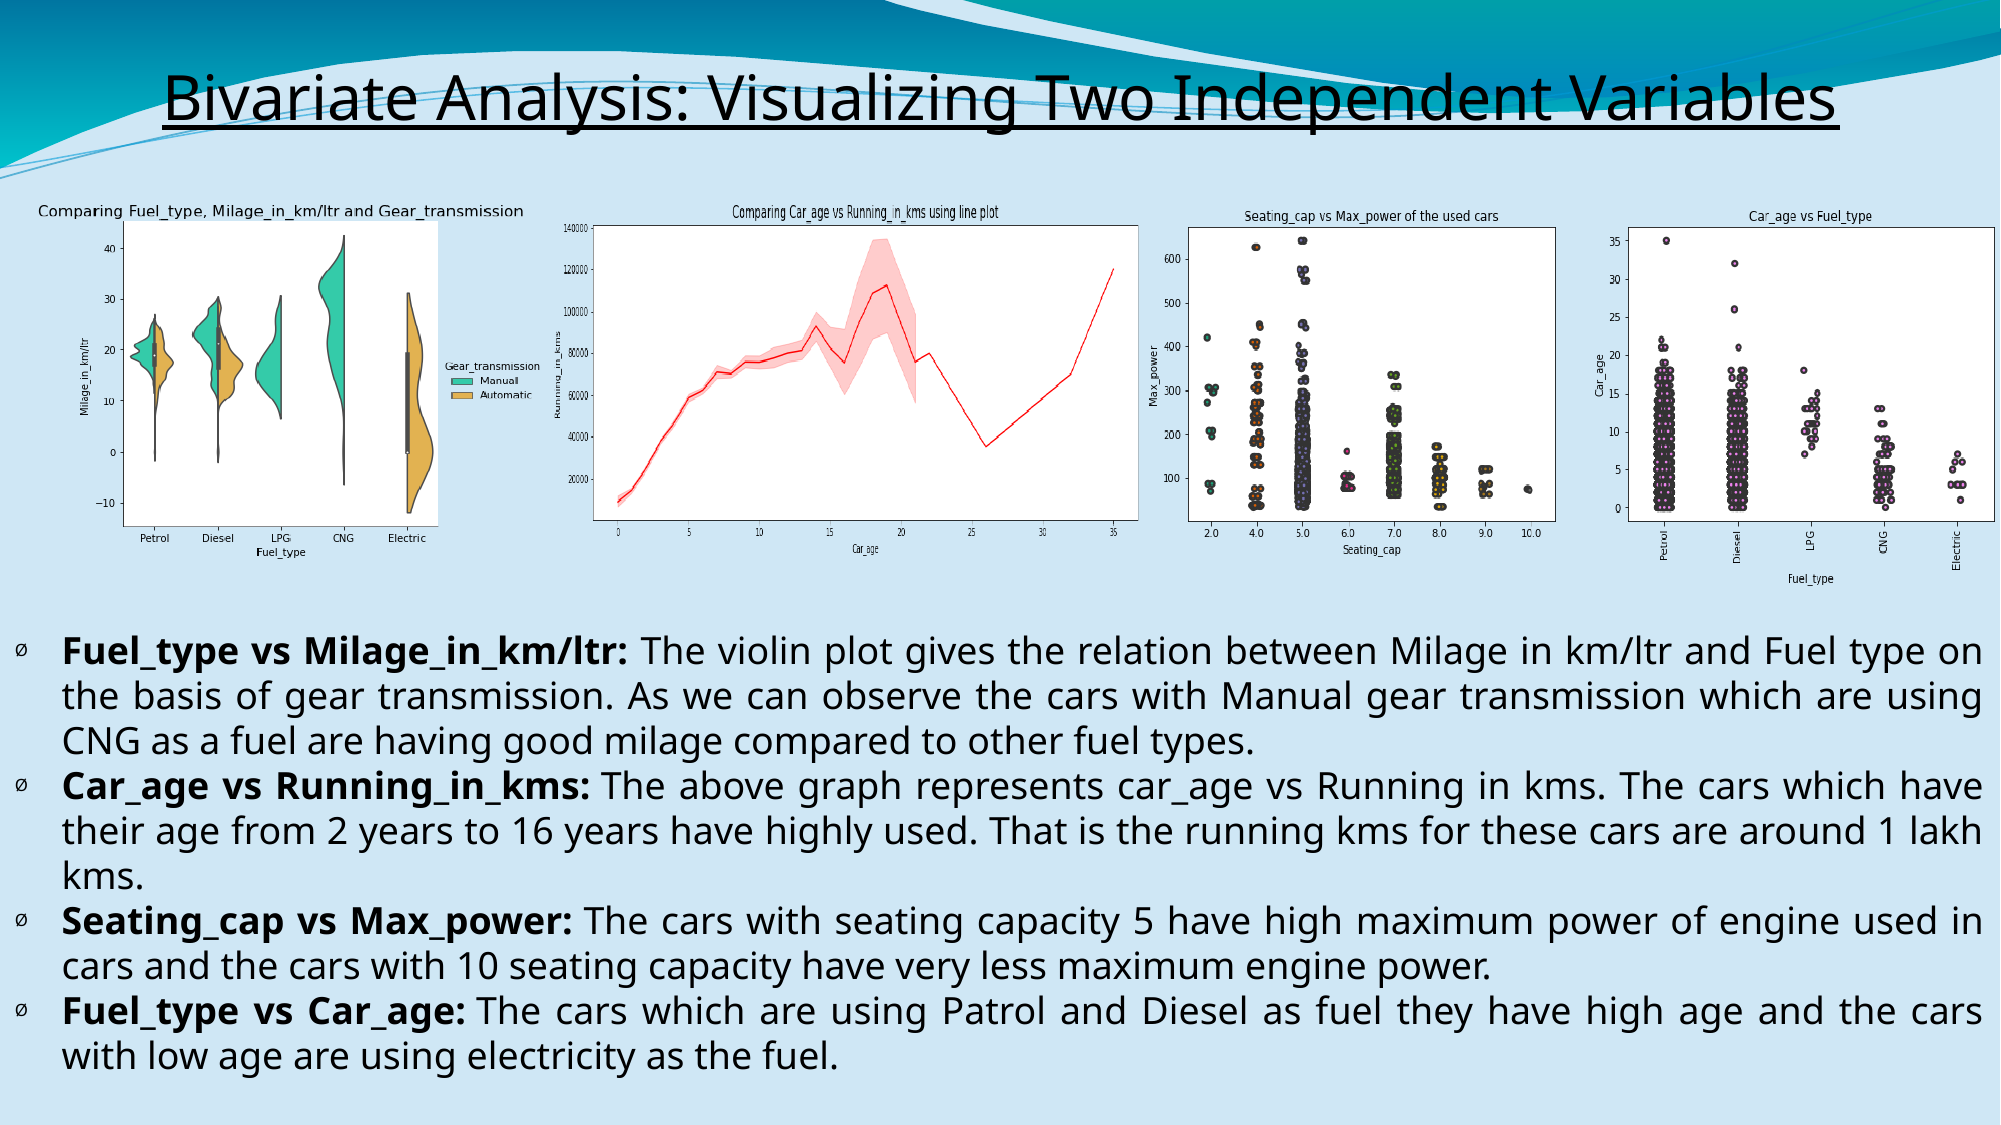

Bivariate Analysis: Visualizing Two Independent Variables
Fuel_type vs Milage_in_km/ltr: The violin plot gives the relation between Milage in km/ltr and Fuel type on the basis of gear transmission. As we can observe the cars with Manual gear transmission which are using CNG as a fuel are having good milage compared to other fuel types.
Car_age vs Running_in_kms: The above graph represents car_age vs Running in kms. The cars which have their age from 2 years to 16 years have highly used. That is the running kms for these cars are around 1 lakh kms.
Seating_cap vs Max_power: The cars with seating capacity 5 have high maximum power of engine used in cars and the cars with 10 seating capacity have very less maximum engine power.
Fuel_type vs Car_age: The cars which are using Patrol and Diesel as fuel they have high age and the cars with low age are using electricity as the fuel.